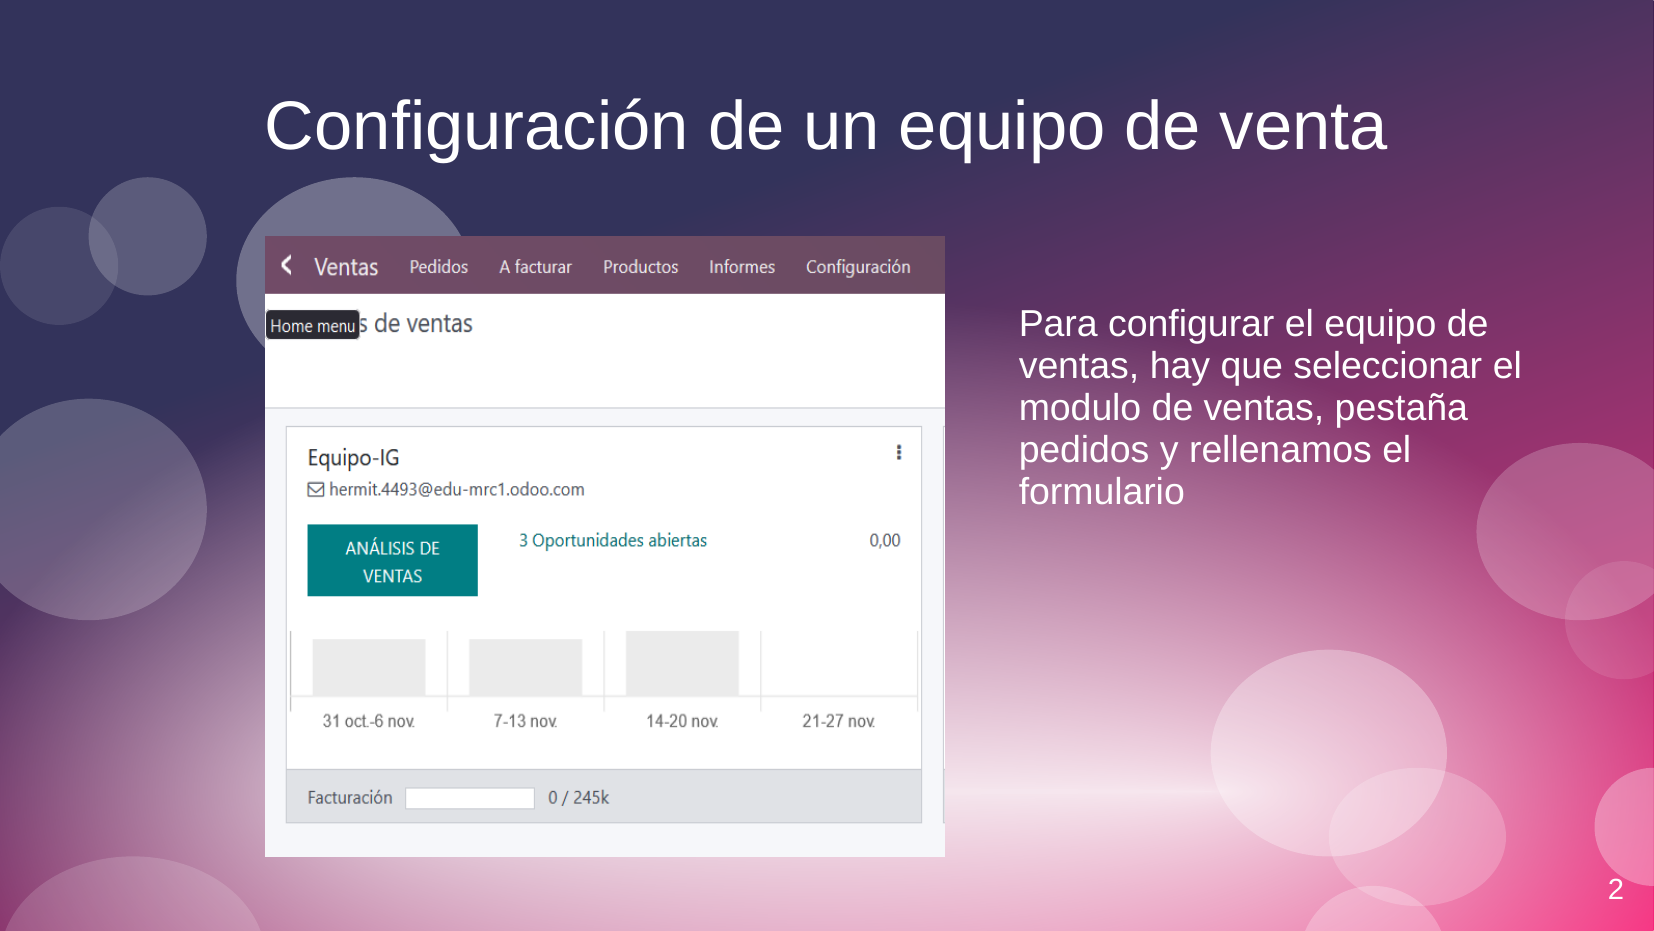

# Configuración de un equipo de venta
Para configurar el equipo de ventas, hay que seleccionar el modulo de ventas, pestaña pedidos y rellenamos el formulario